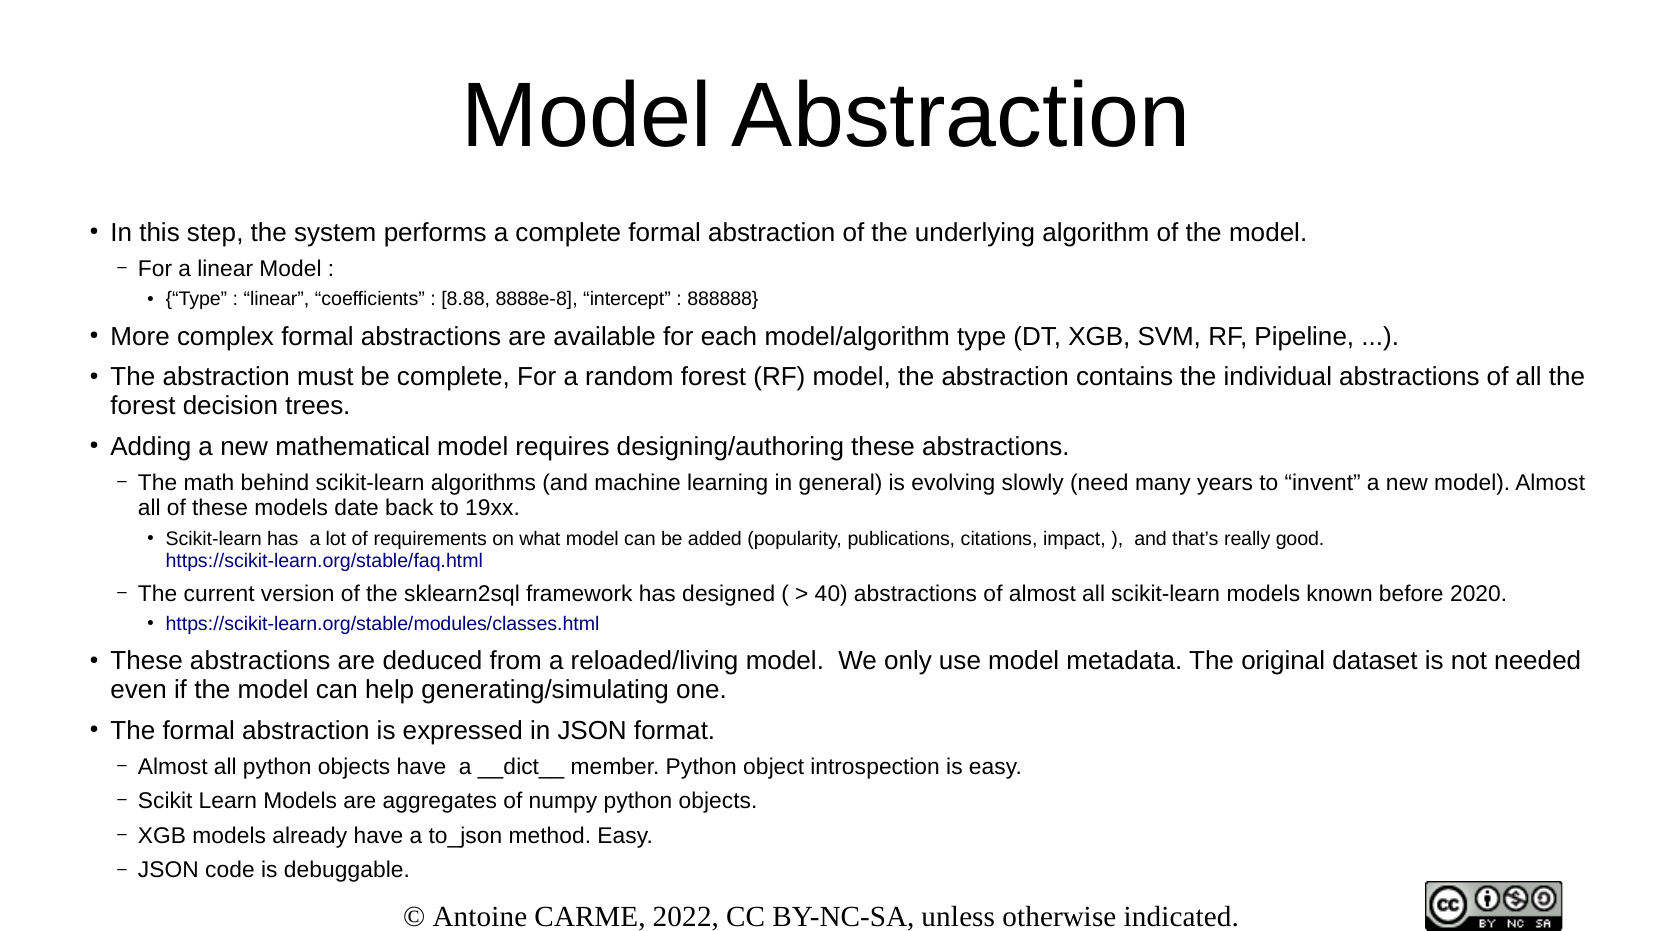

# Model Abstraction
In this step, the system performs a complete formal abstraction of the underlying algorithm of the model.
For a linear Model :
{“Type” : “linear”, “coefficients” : [8.88, 8888e-8], “intercept” : 888888}
More complex formal abstractions are available for each model/algorithm type (DT, XGB, SVM, RF, Pipeline, ...).
The abstraction must be complete, For a random forest (RF) model, the abstraction contains the individual abstractions of all the forest decision trees.
Adding a new mathematical model requires designing/authoring these abstractions.
The math behind scikit-learn algorithms (and machine learning in general) is evolving slowly (need many years to “invent” a new model). Almost all of these models date back to 19xx.
Scikit-learn has a lot of requirements on what model can be added (popularity, publications, citations, impact, ), and that’s really good. https://scikit-learn.org/stable/faq.html
The current version of the sklearn2sql framework has designed ( > 40) abstractions of almost all scikit-learn models known before 2020.
https://scikit-learn.org/stable/modules/classes.html
These abstractions are deduced from a reloaded/living model. We only use model metadata. The original dataset is not needed even if the model can help generating/simulating one.
The formal abstraction is expressed in JSON format.
Almost all python objects have a __dict__ member. Python object introspection is easy.
Scikit Learn Models are aggregates of numpy python objects.
XGB models already have a to_json method. Easy.
JSON code is debuggable.